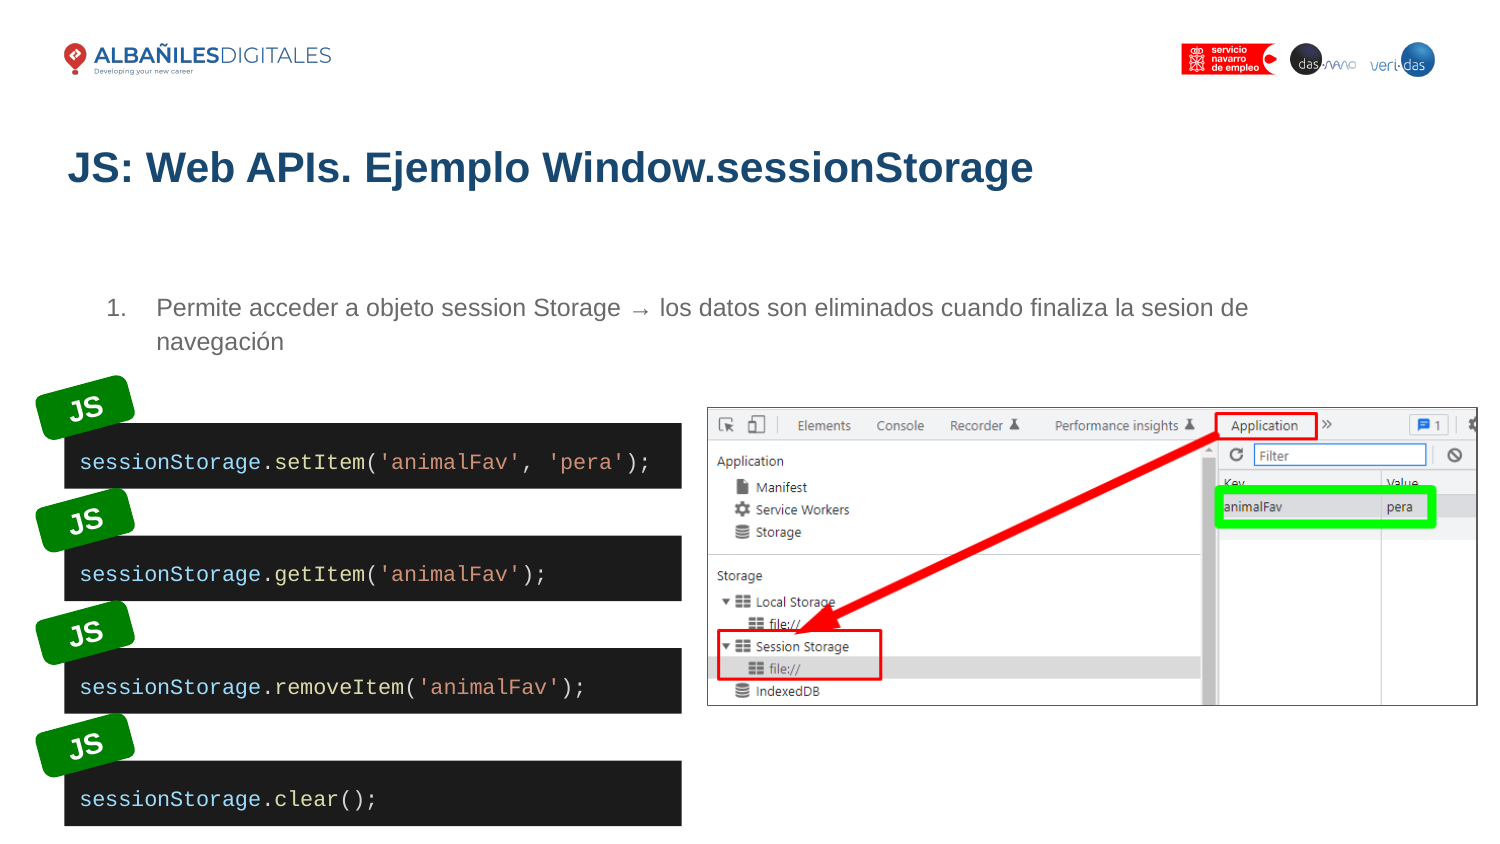

JS: Web APIs. Ejemplo Window.sessionStorage
Permite acceder a objeto session Storage → los datos son eliminados cuando finaliza la sesion de navegación
JS
sessionStorage.setItem('animalFav', 'pera');
JS
sessionStorage.getItem('animalFav');
JS
sessionStorage.removeItem('animalFav');
JS
sessionStorage.clear();